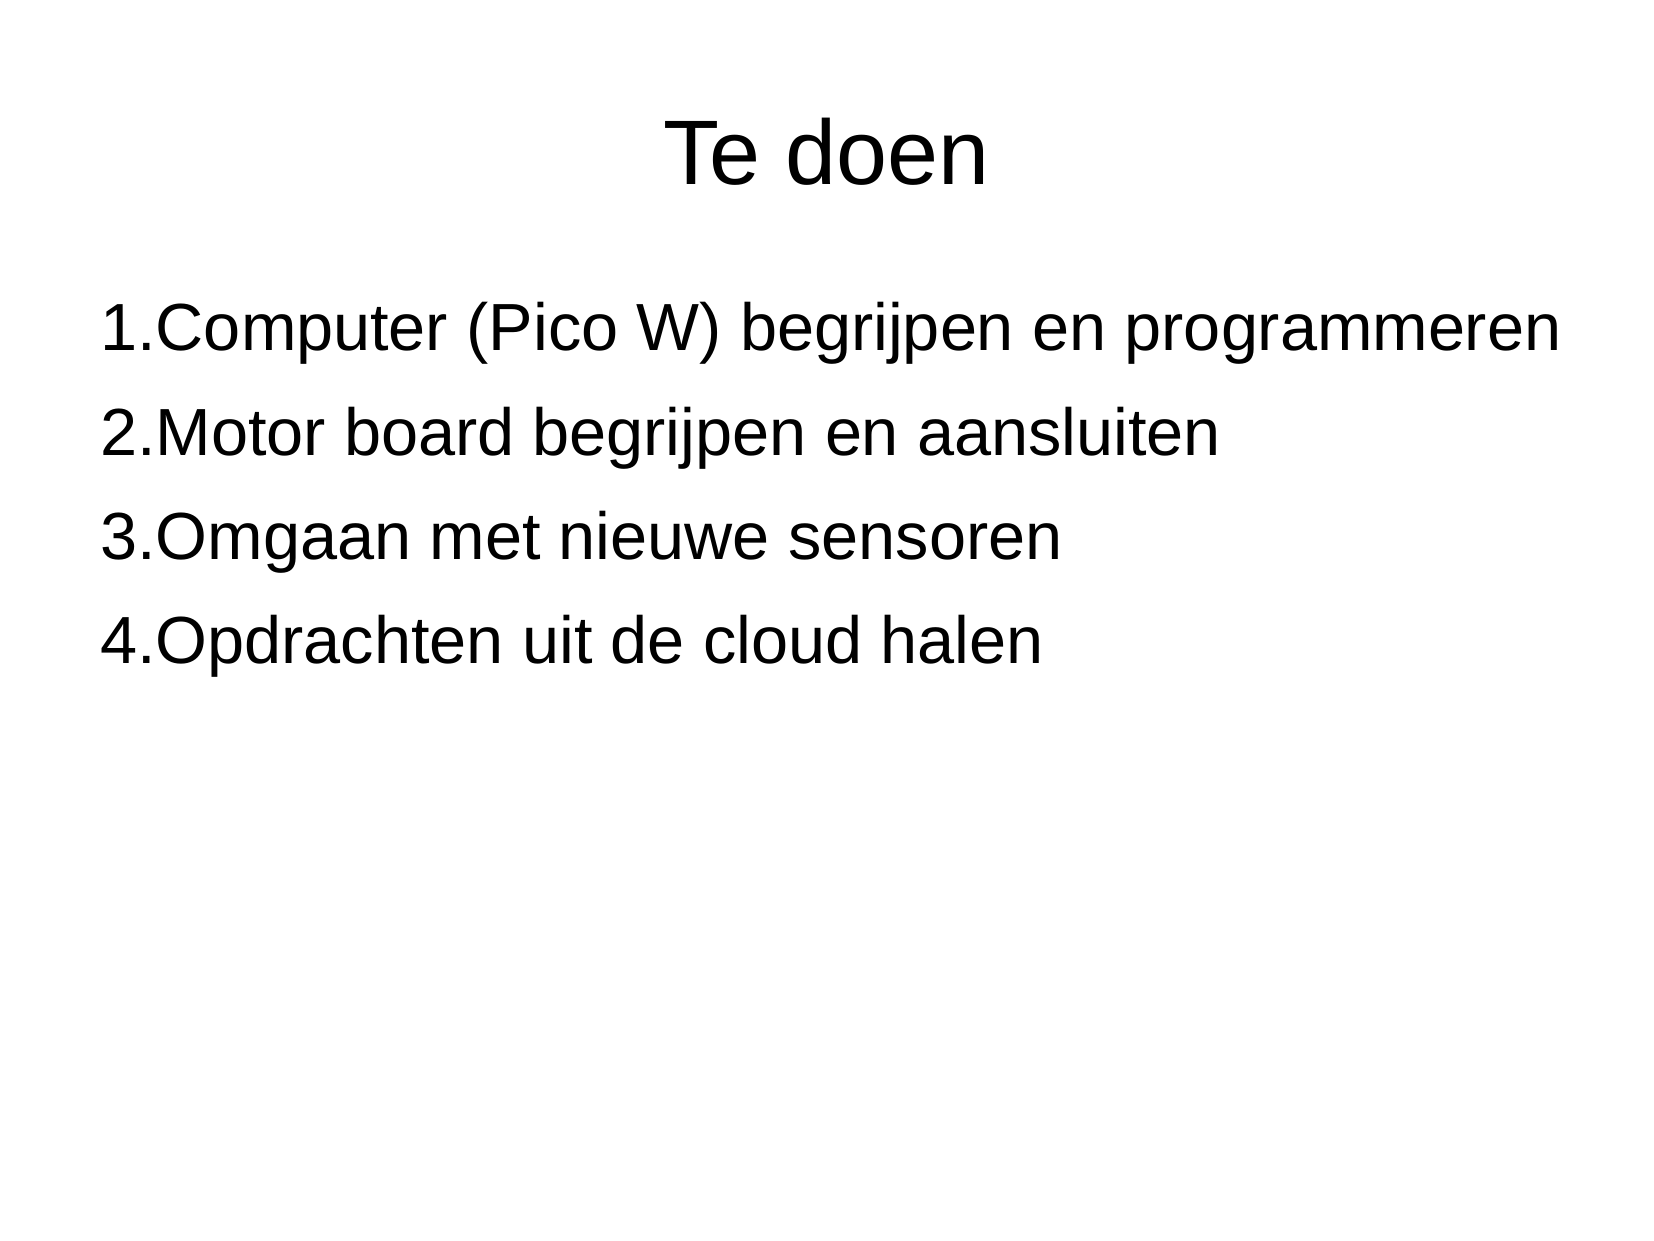

# Te doen
Computer (Pico W) begrijpen en programmeren
Motor board begrijpen en aansluiten
Omgaan met nieuwe sensoren
Opdrachten uit de cloud halen